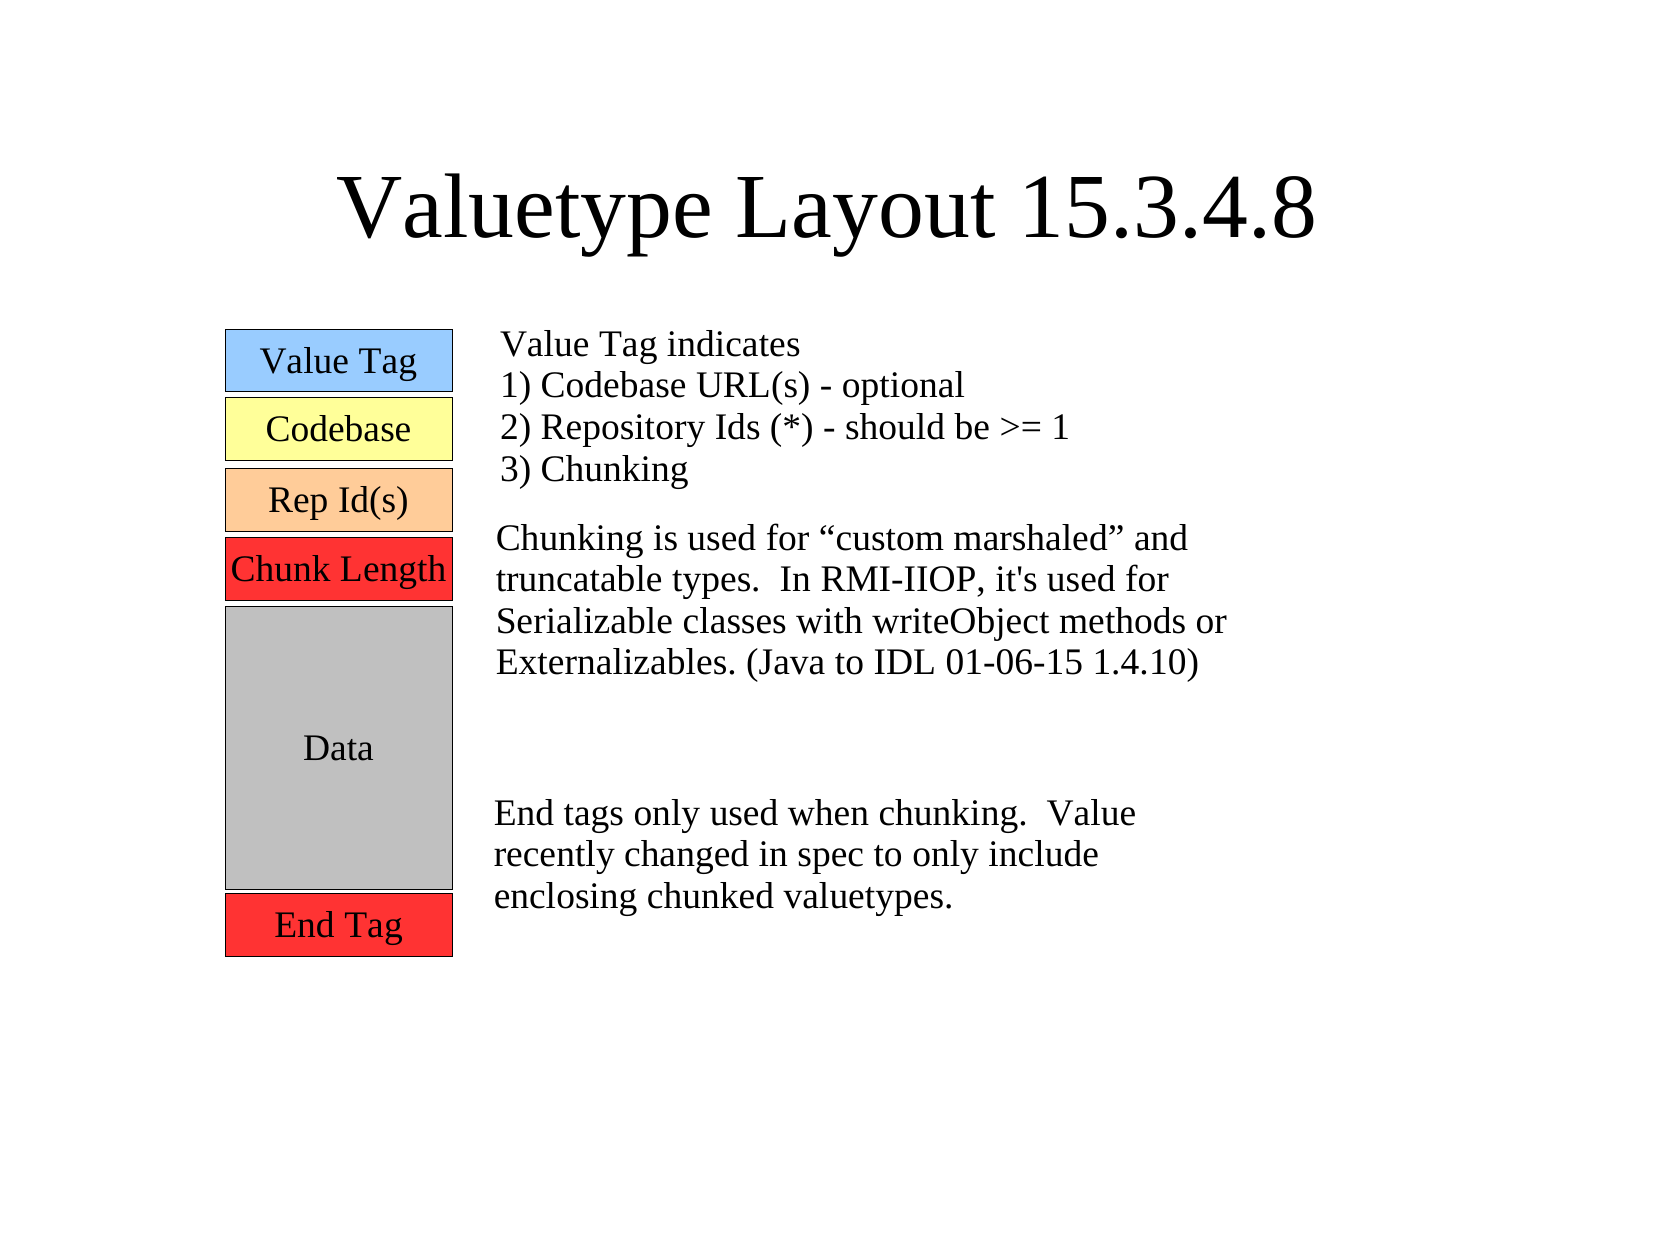

# Valuetype Layout 15.3.4.8
Value Tag indicates
1) Codebase URL(s) - optional
2) Repository Ids (*) - should be >= 1
3) Chunking
Value Tag
Codebase
Rep Id(s)
Chunk Length
Data
End Tag
Chunking is used for “custom marshaled” and truncatable types. In RMI-IIOP, it's used for Serializable classes with writeObject methods or Externalizables. (Java to IDL 01-06-15 1.4.10)
End tags only used when chunking. Value recently changed in spec to only include enclosing chunked valuetypes.